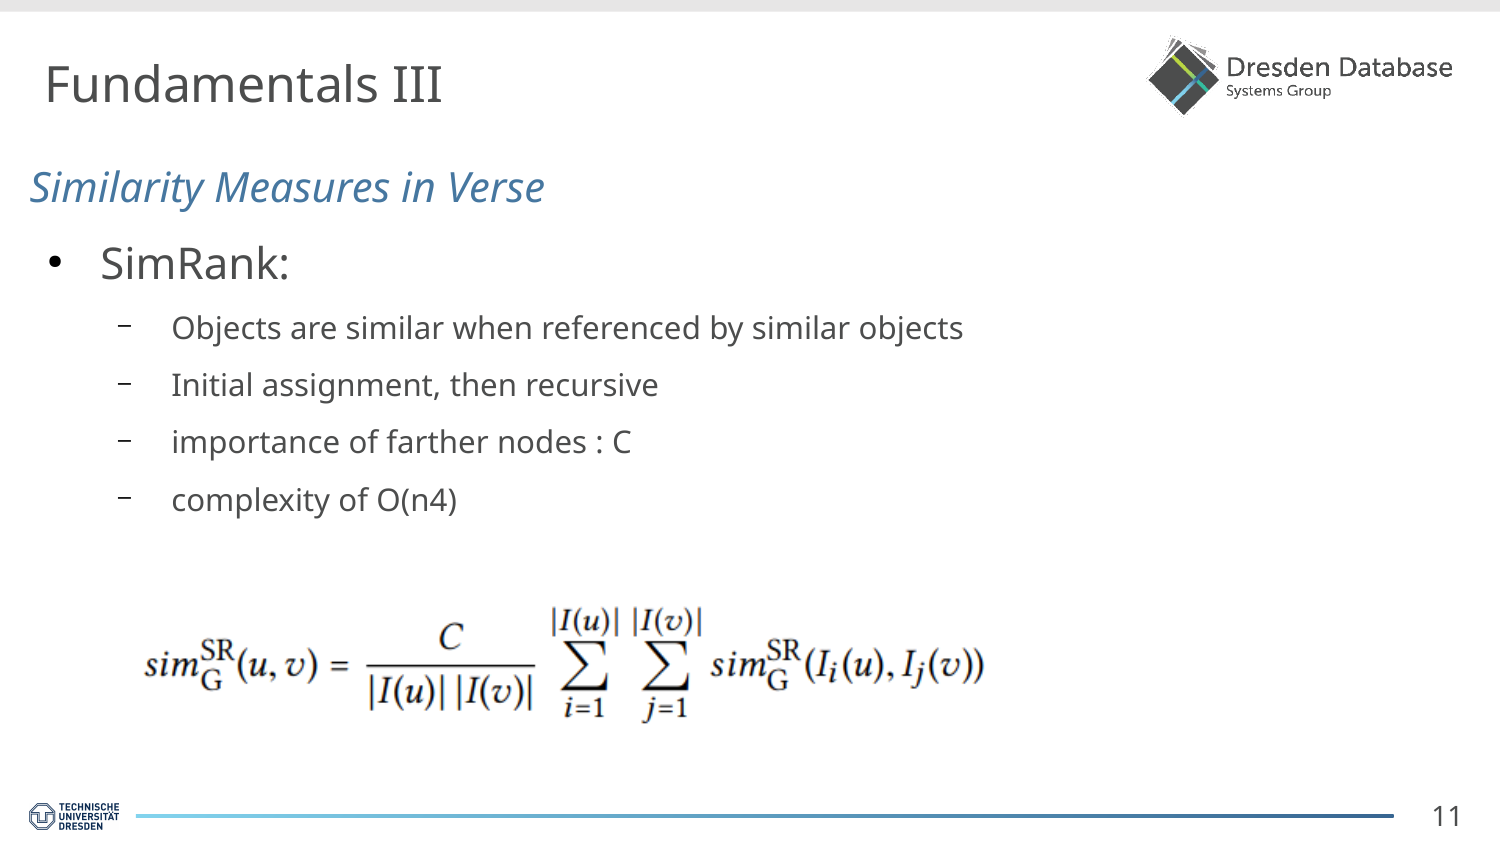

# Fundamentals III
Similarity Measures in Verse
SimRank:
Objects are similar when referenced by similar objects
Initial assignment, then recursive
importance of farther nodes : C
complexity of O(n4)